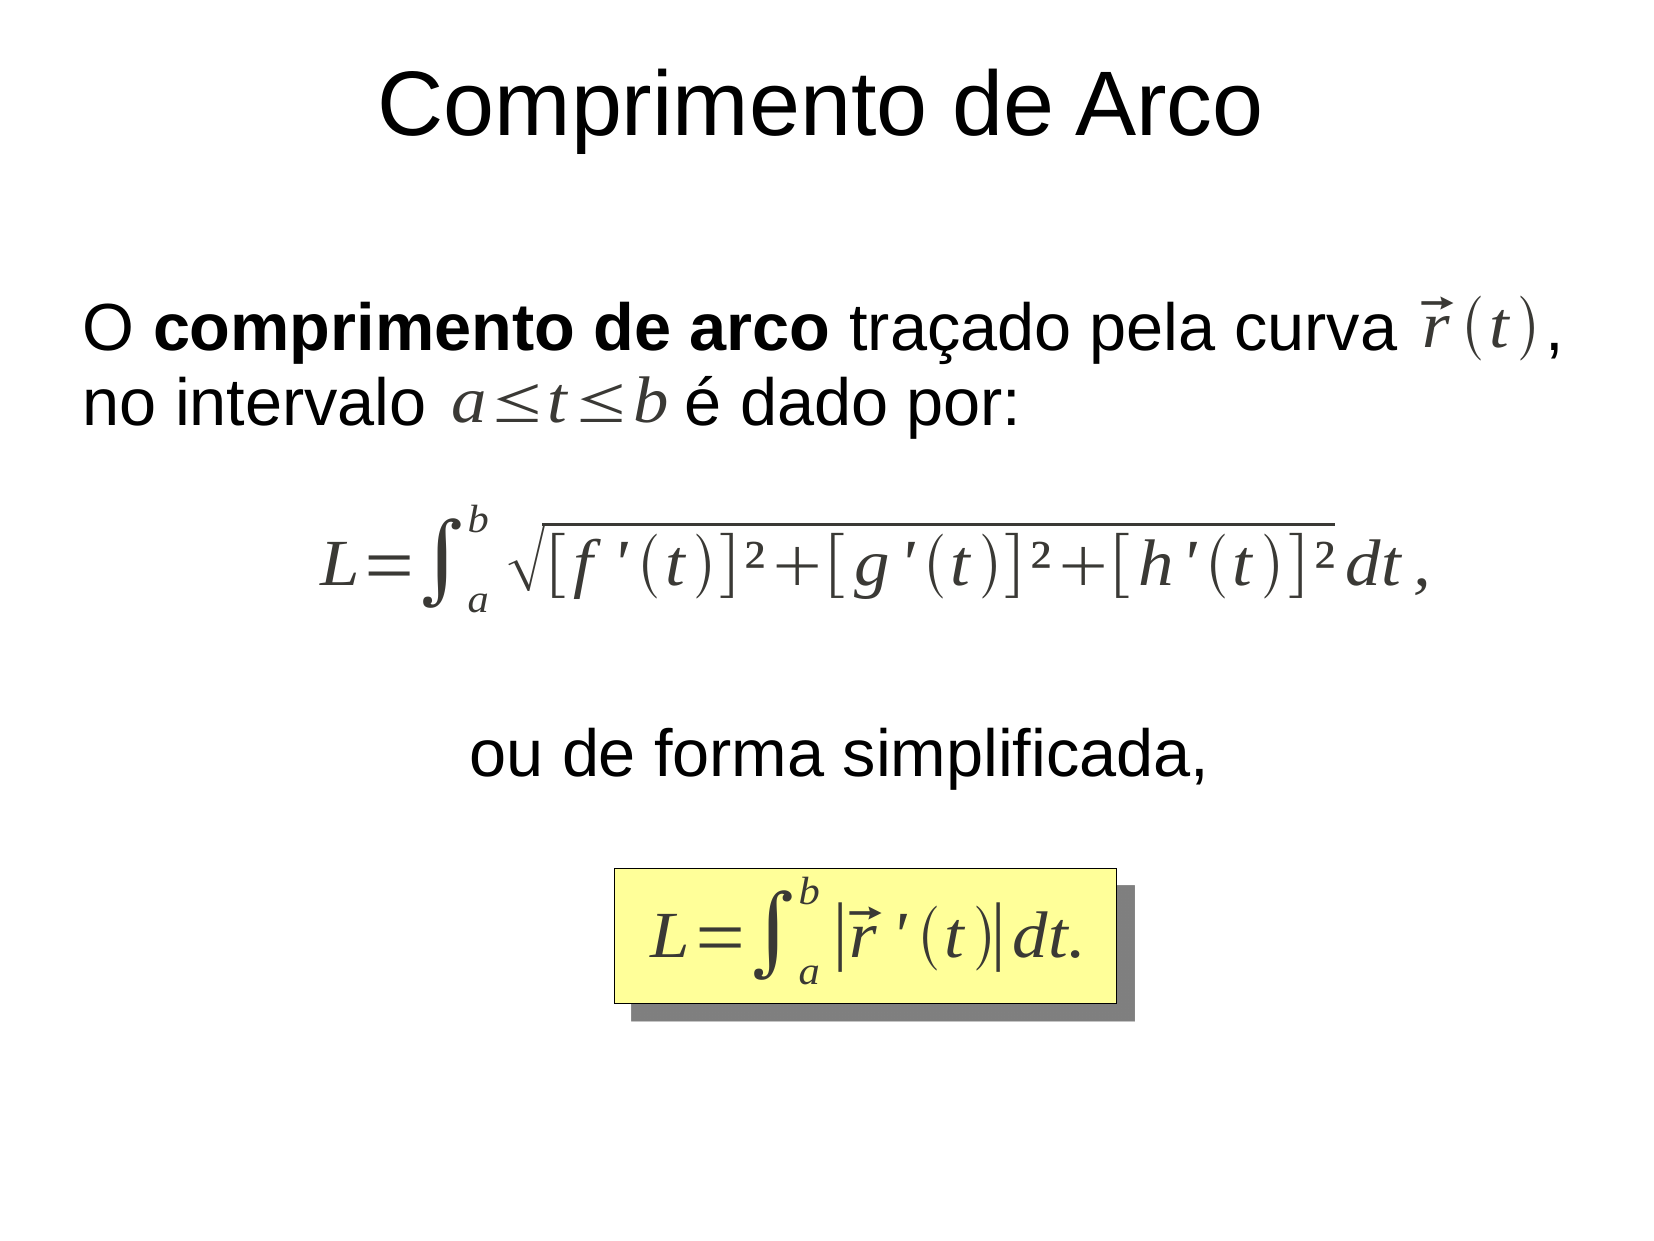

Comprimento de Arco
# O comprimento de arco traçado pela curva , no intervalo é dado por:
ou de forma simplificada,